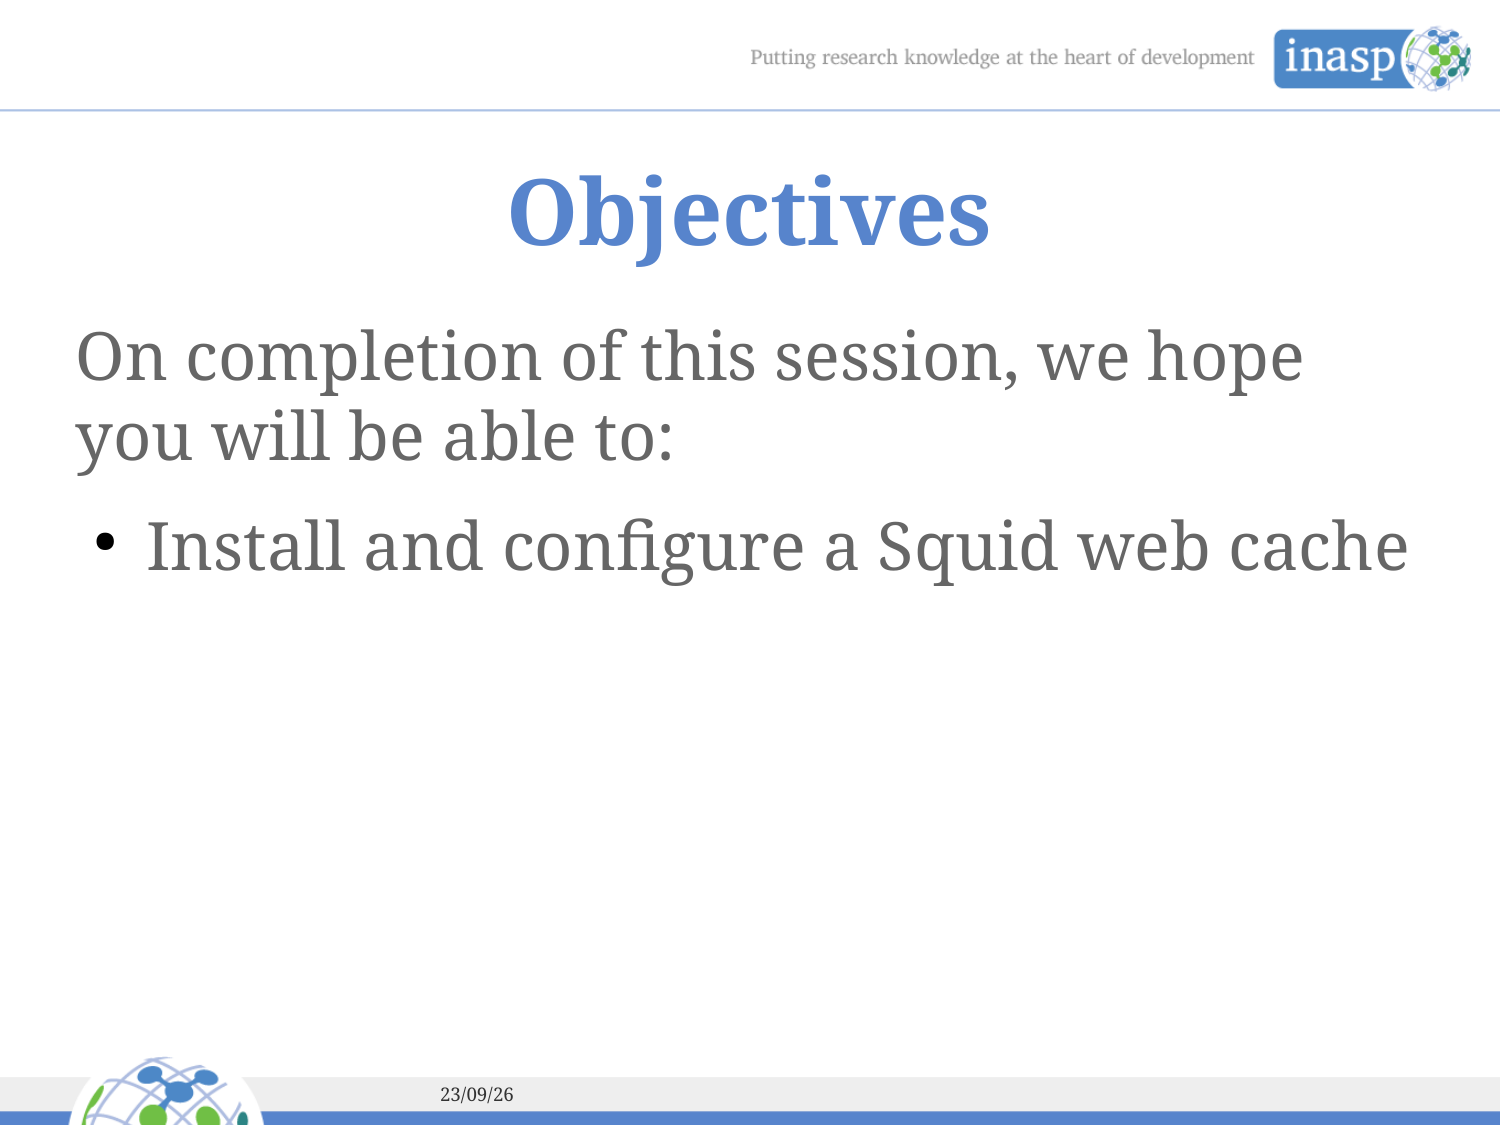

# Objectives
On completion of this session, we hope you will be able to:
Install and configure a Squid web cache